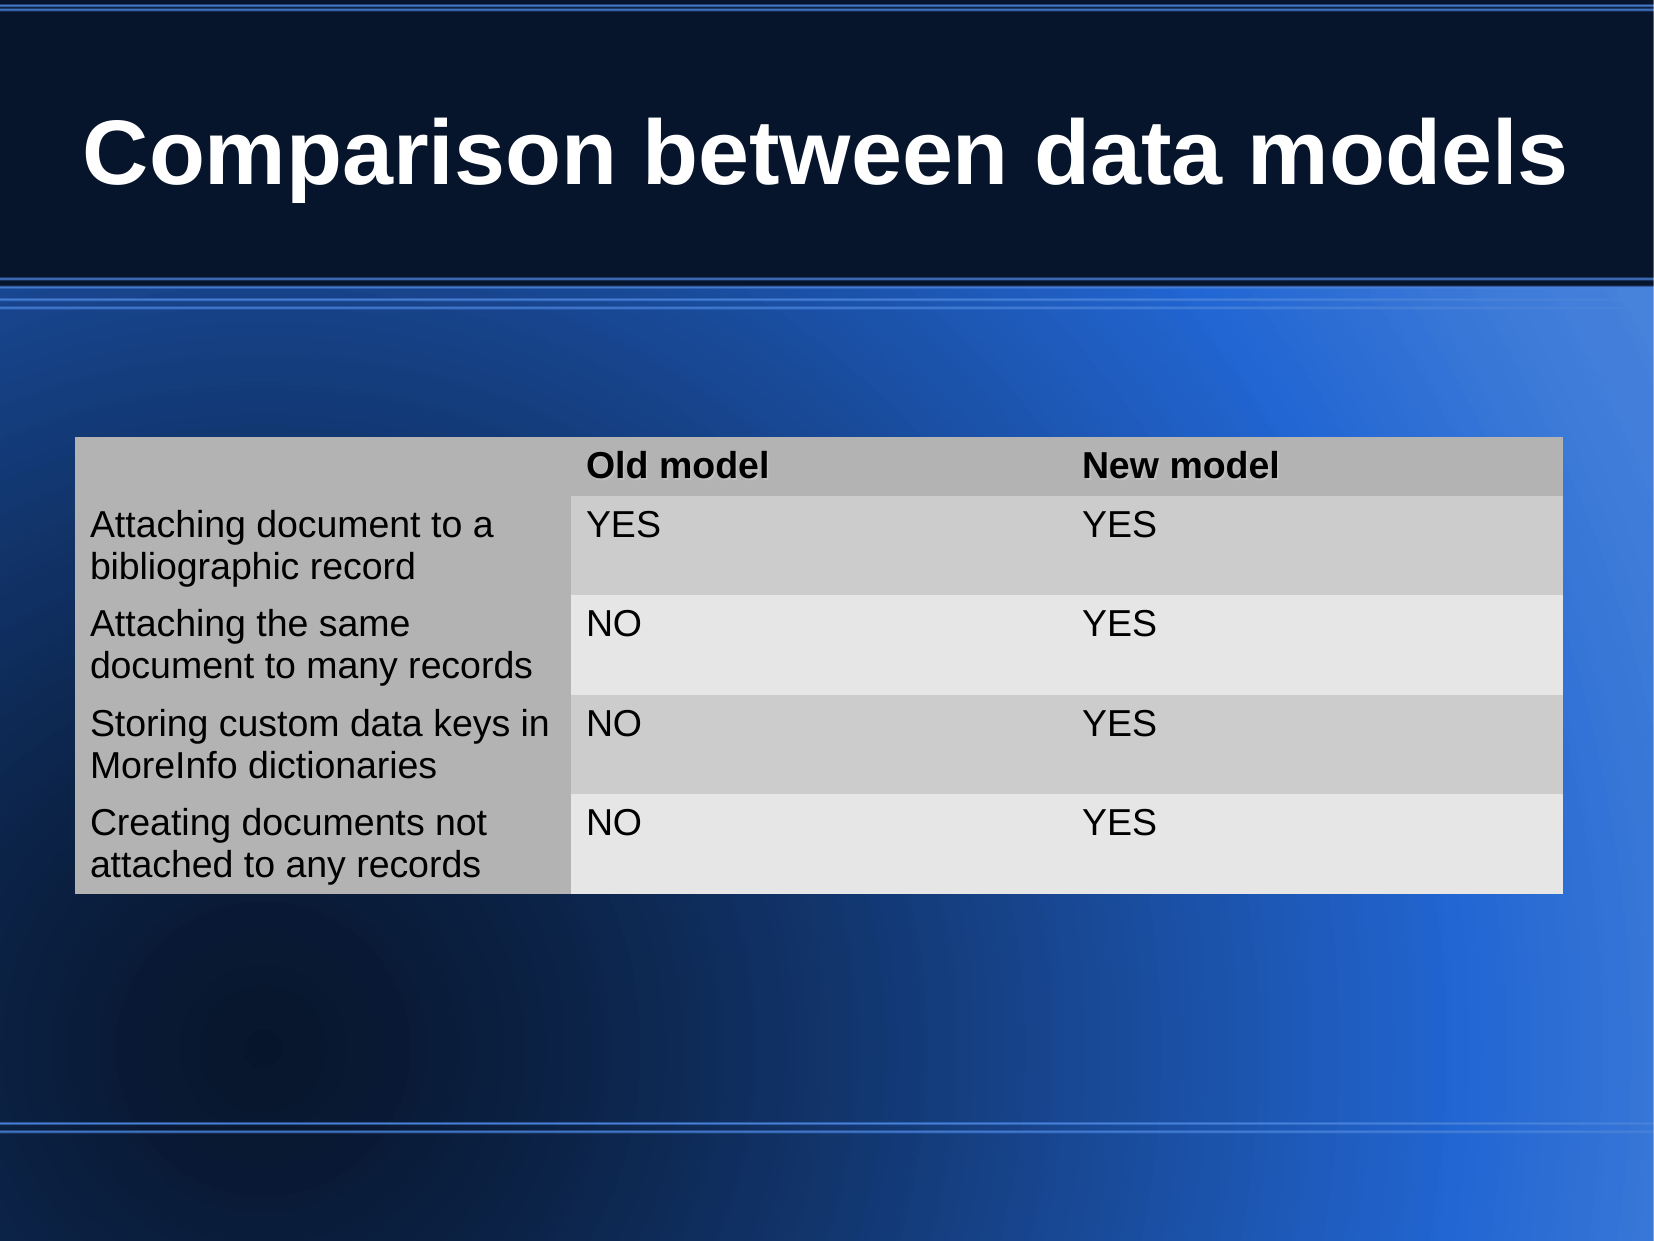

# Comparison between data models
| | Old model | New model |
| --- | --- | --- |
| Attaching document to a bibliographic record | YES | YES |
| Attaching the same document to many records | NO | YES |
| Storing custom data keys in MoreInfo dictionaries | NO | YES |
| Creating documents not attached to any records | NO | YES |